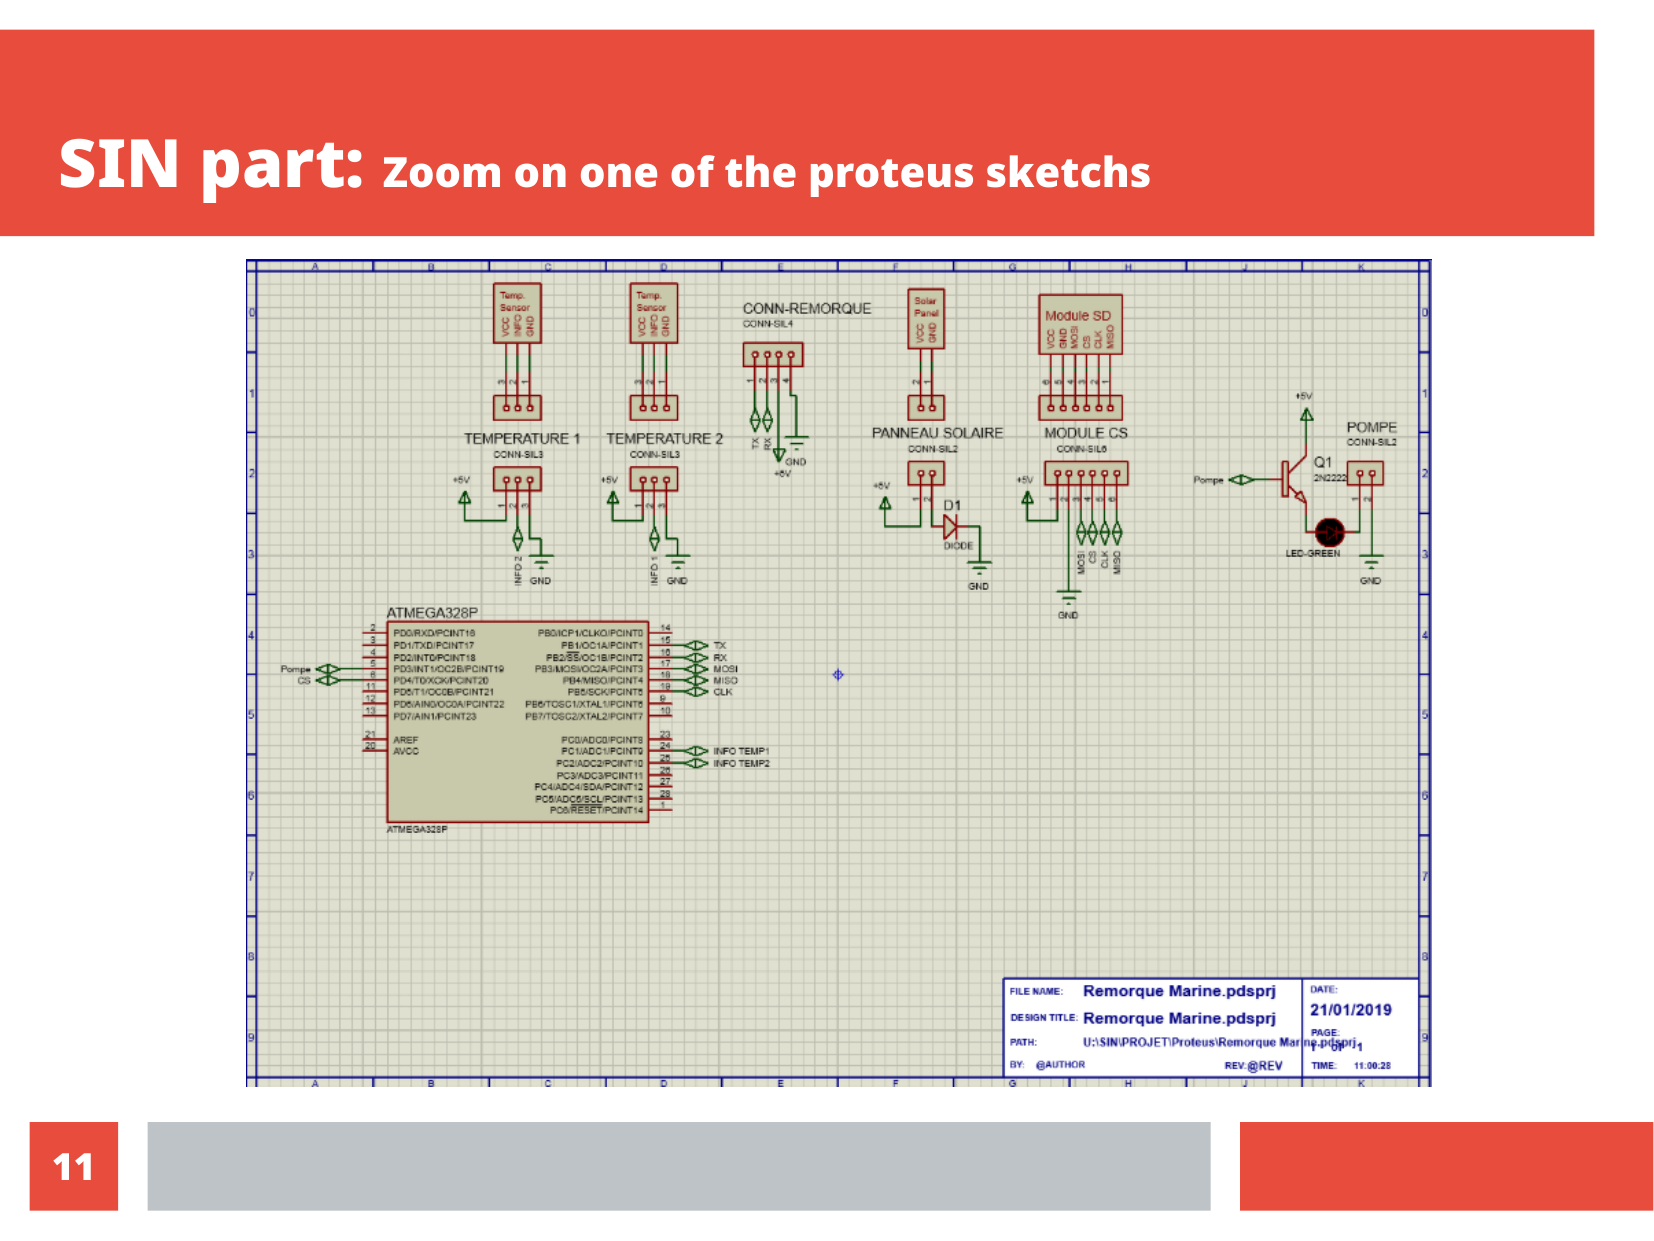

# SIN part: Zoom on one of the proteus sketchs
11